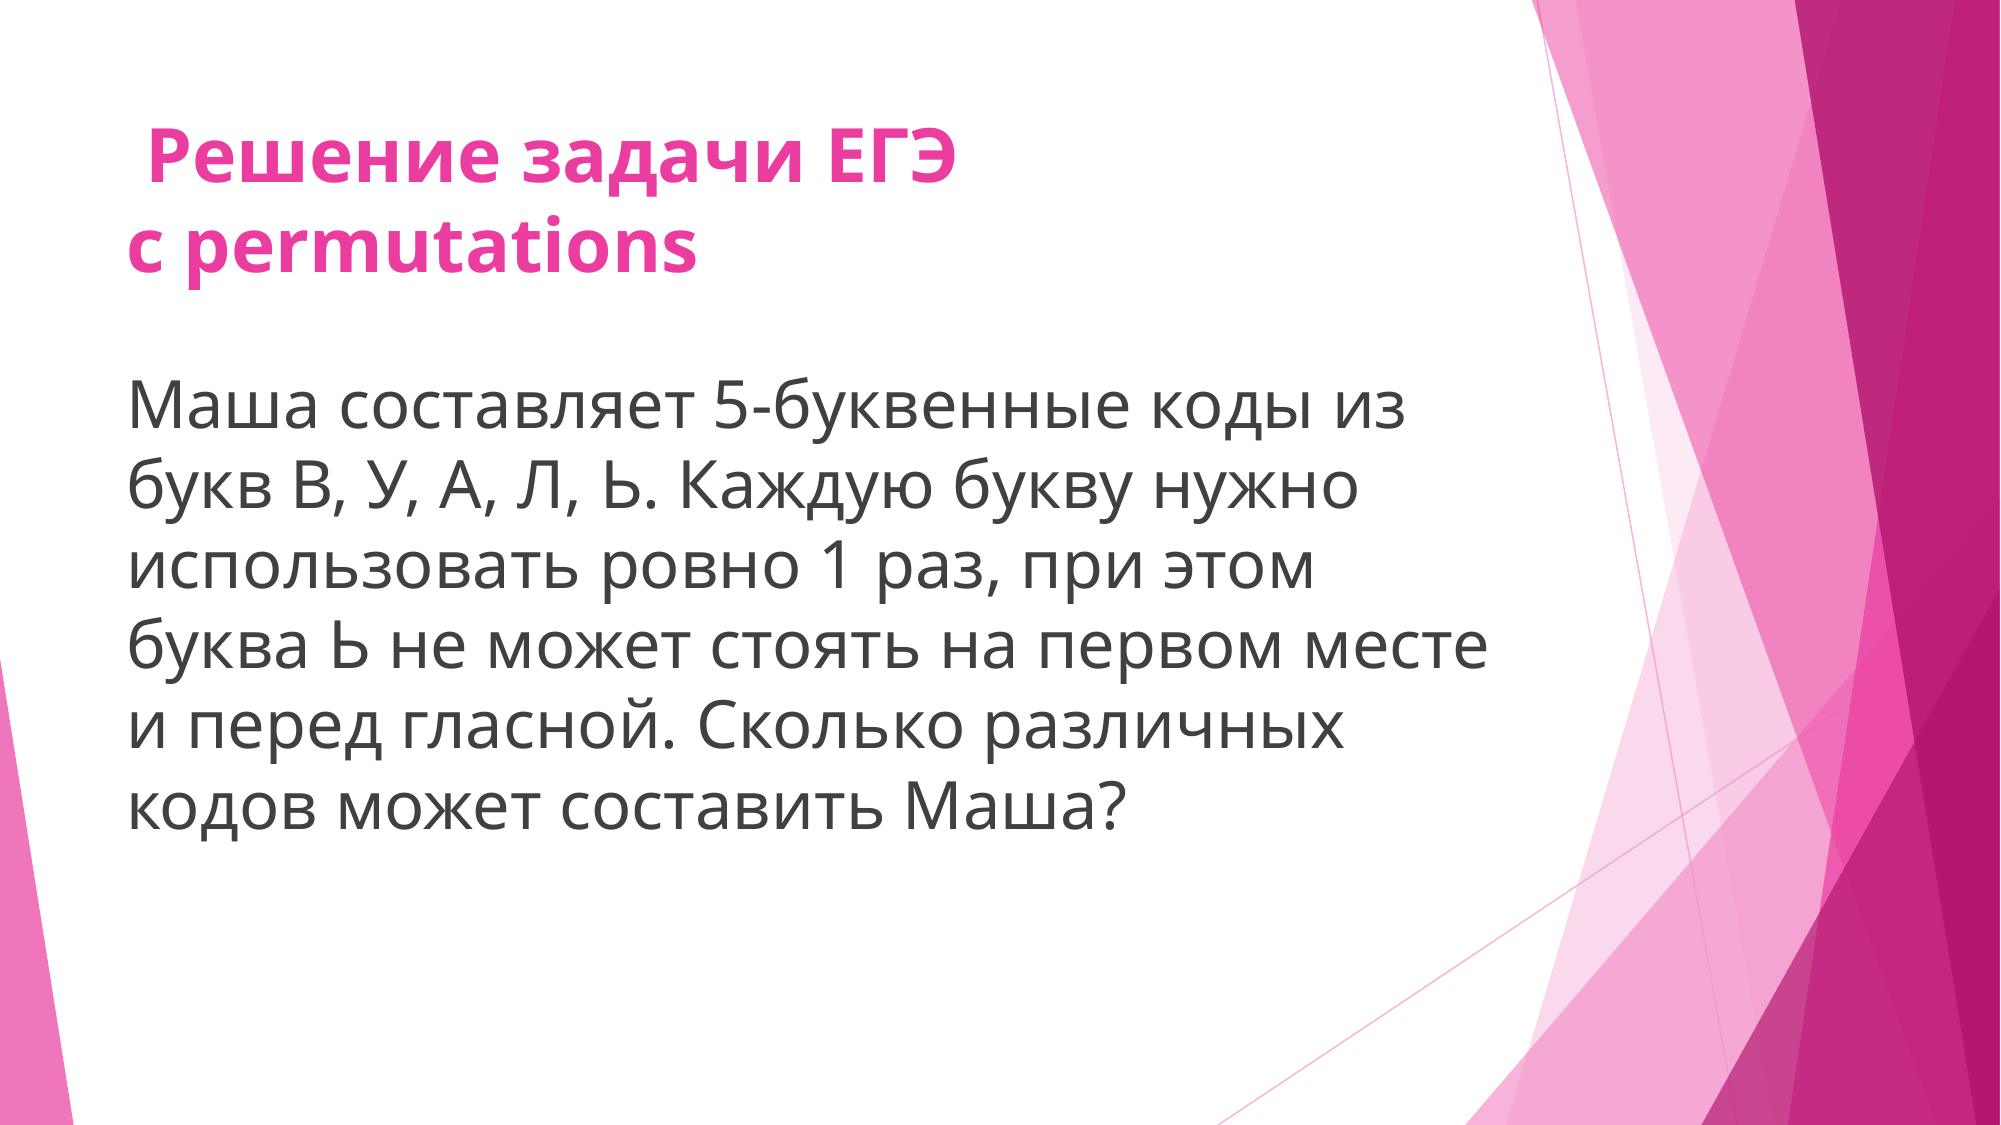

# Решение задачи ЕГЭ с permutations
Маша составляет 5-буквенные коды из букв В, У, А, Л, Ь. Каждую букву нужно использовать ровно 1 раз, при этом буква Ь не может стоять на первом месте и перед гласной. Сколько различных кодов может составить Маша?